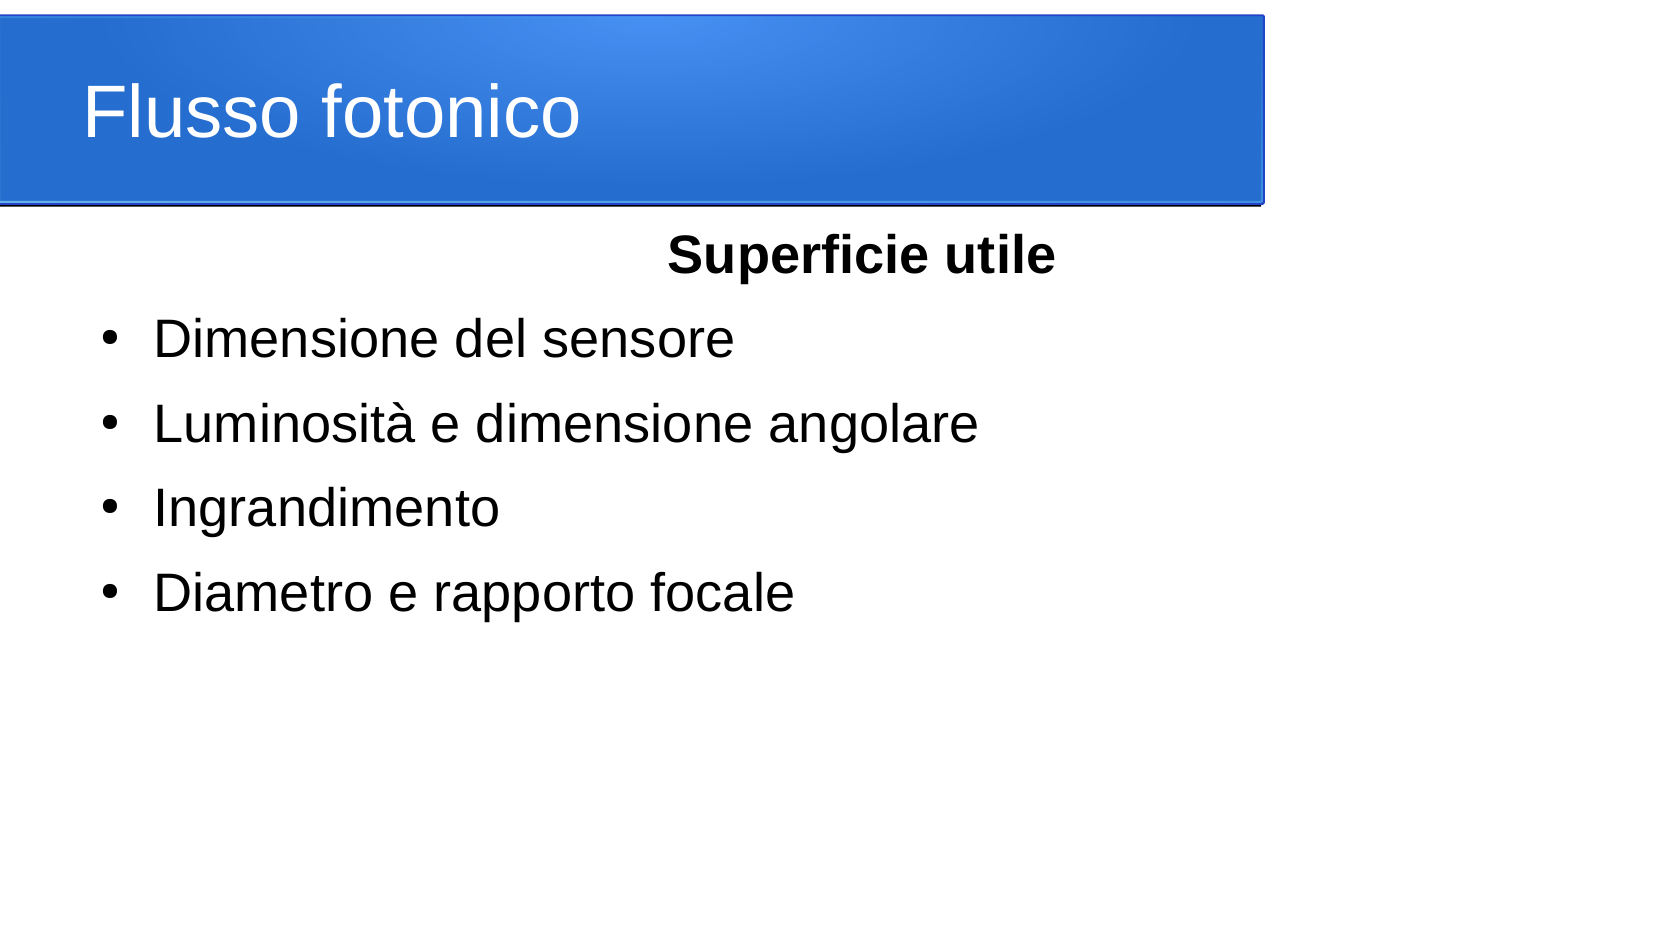

# Flusso fotonico
Superficie utile
Dimensione del sensore
Luminosità e dimensione angolare
Ingrandimento
Diametro e rapporto focale